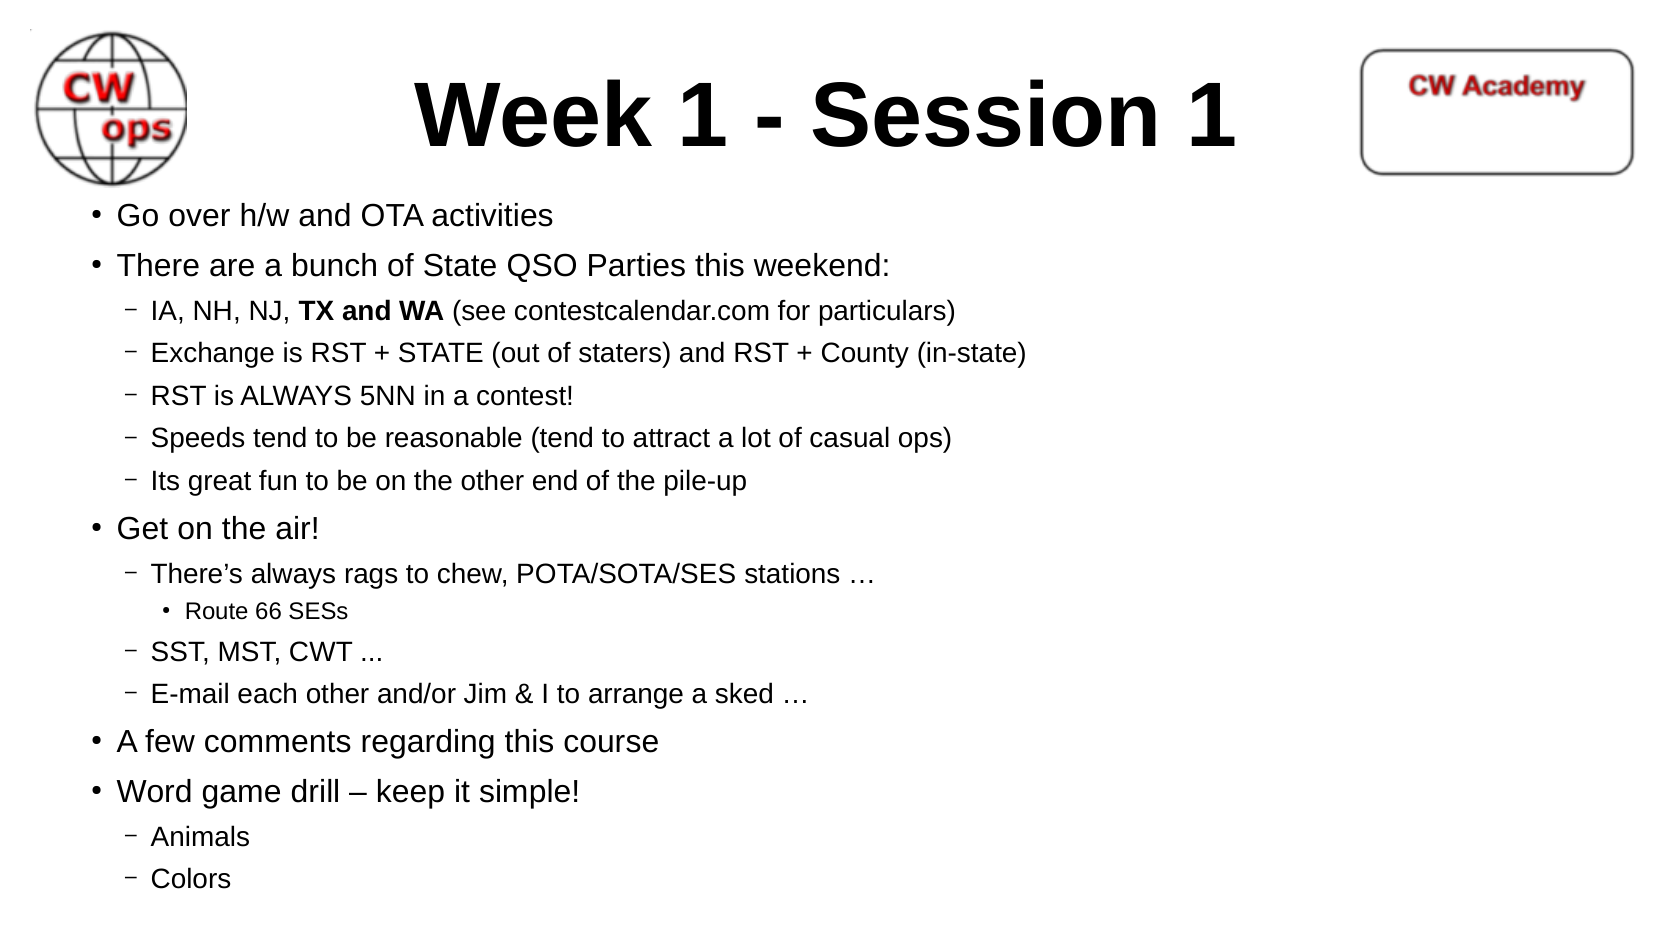

# Week 1 - Session 1
Go over h/w and OTA activities
There are a bunch of State QSO Parties this weekend:
IA, NH, NJ, TX and WA (see contestcalendar.com for particulars)
Exchange is RST + STATE (out of staters) and RST + County (in-state)
RST is ALWAYS 5NN in a contest!
Speeds tend to be reasonable (tend to attract a lot of casual ops)
Its great fun to be on the other end of the pile-up
Get on the air!
There’s always rags to chew, POTA/SOTA/SES stations …
Route 66 SESs
SST, MST, CWT ...
E-mail each other and/or Jim & I to arrange a sked …
A few comments regarding this course
Word game drill – keep it simple!
Animals
Colors